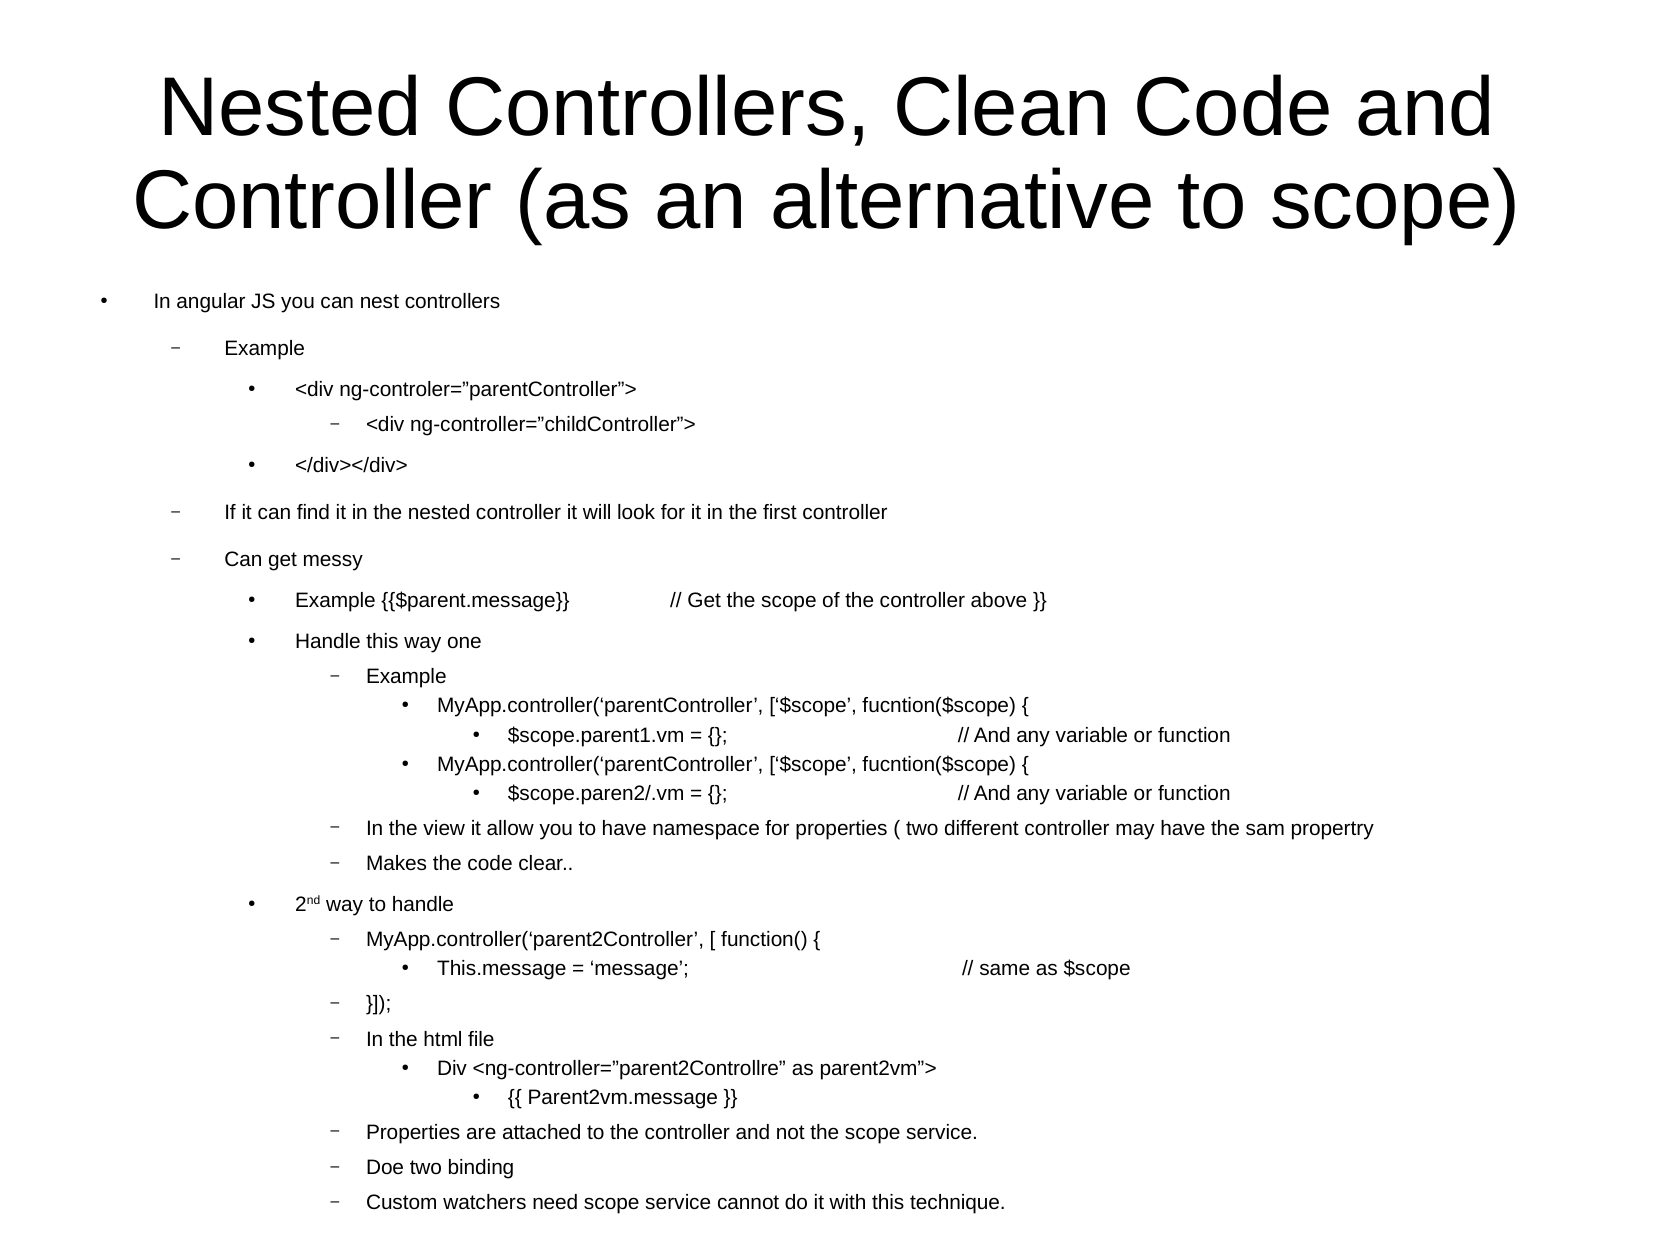

# Nested Controllers, Clean Code and Controller (as an alternative to scope)
In angular JS you can nest controllers
Example
<div ng-controler=”parentController”>
<div ng-controller=”childController”>
</div></div>
If it can find it in the nested controller it will look for it in the first controller
Can get messy
Example {{$parent.message}} 		// Get the scope of the controller above }}
Handle this way one
Example
MyApp.controller(‘parentController’, [‘$scope’, fucntion($scope) {
$scope.parent1.vm = {};				// And any variable or function
MyApp.controller(‘parentController’, [‘$scope’, fucntion($scope) {
$scope.paren2/.vm = {};				// And any variable or function
In the view it allow you to have namespace for properties ( two different controller may have the sam propertry
Makes the code clear..
2nd way to handle
MyApp.controller(‘parent2Controller’, [ function() {
This.message = ‘message’; 				// same as $scope
}]);
In the html file
Div <ng-controller=”parent2Controllre” as parent2vm”>
{{ Parent2vm.message }}
Properties are attached to the controller and not the scope service.
Doe two binding
Custom watchers need scope service cannot do it with this technique.